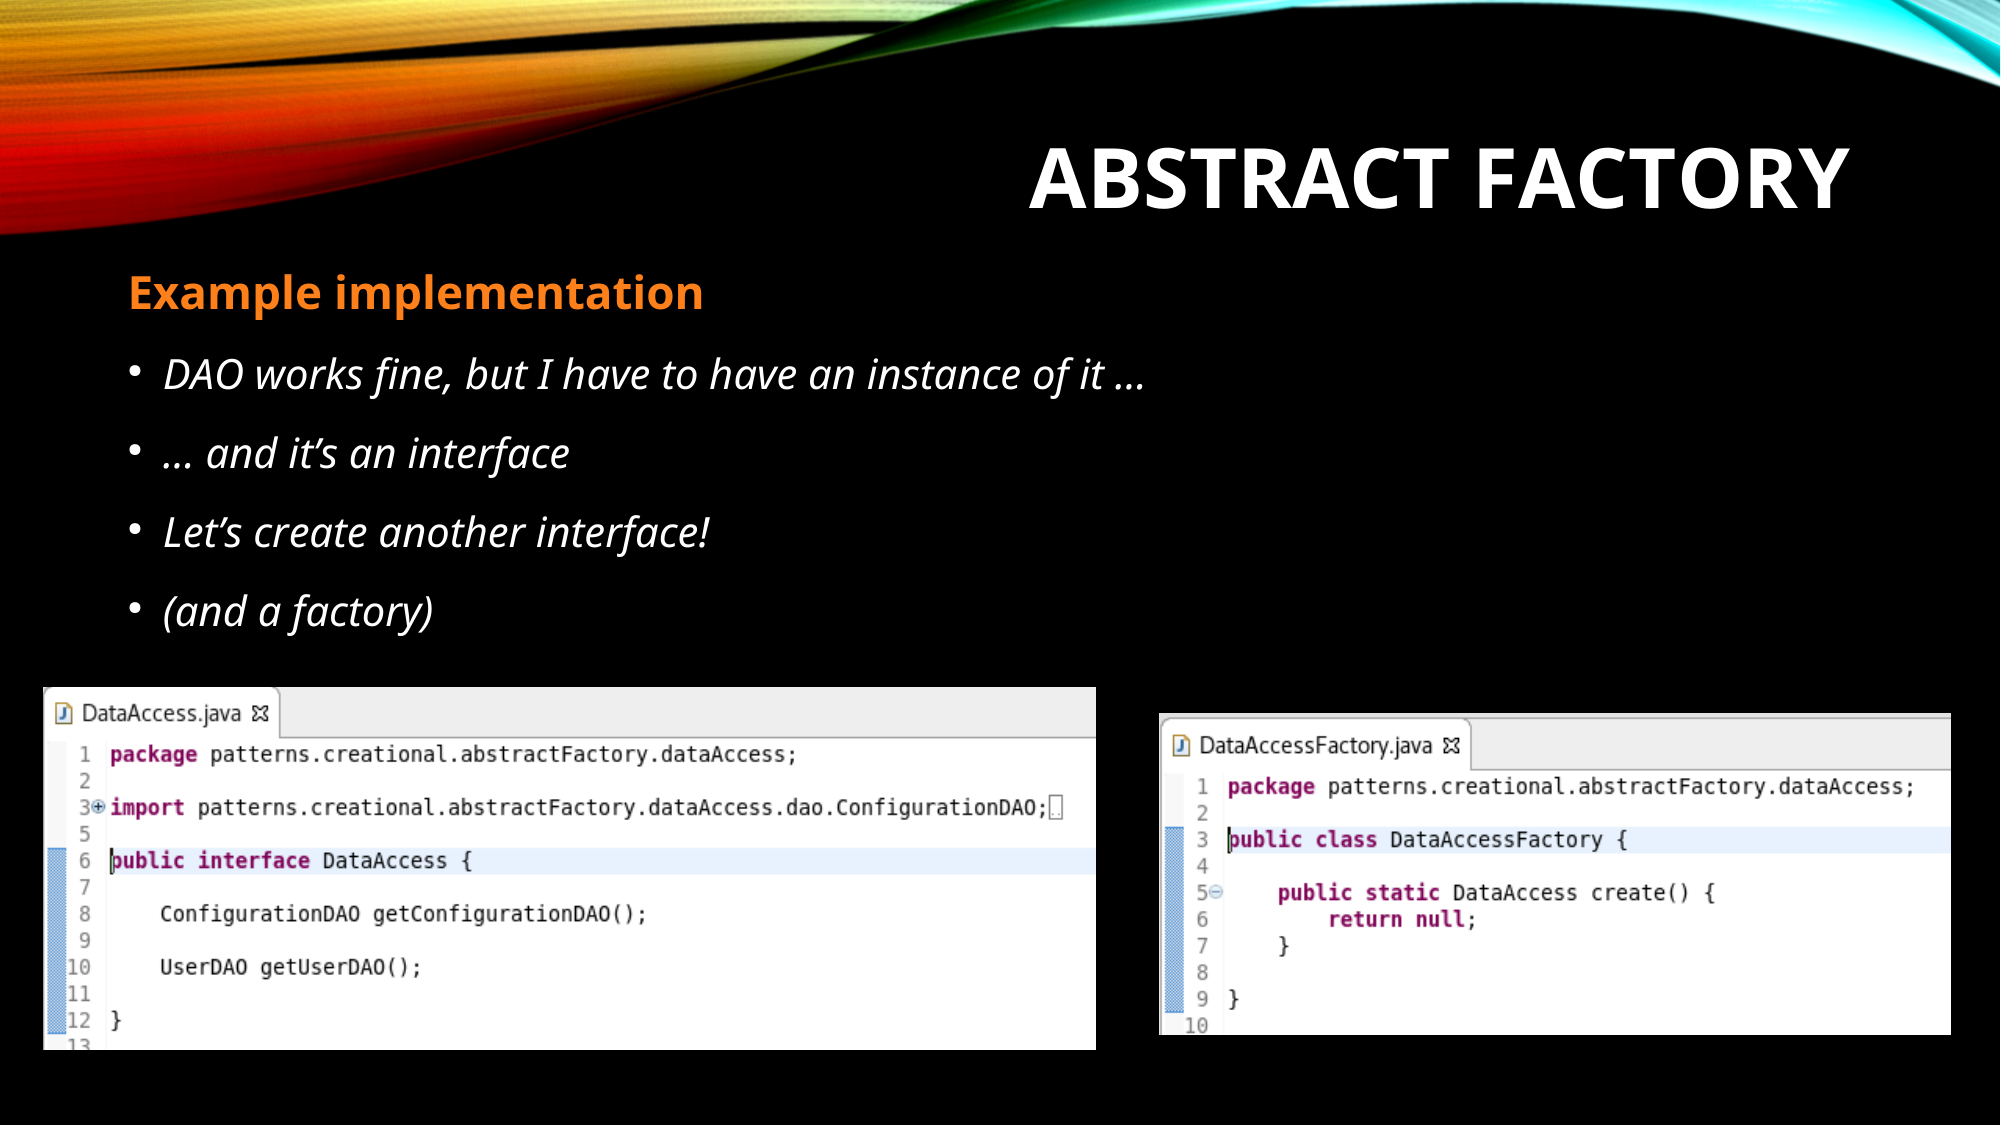

# ABSTRACT FACTORY
Example implementation
DAO works fine, but I have to have an instance of it …
… and it’s an interface
Let’s create another interface!
(and a factory)